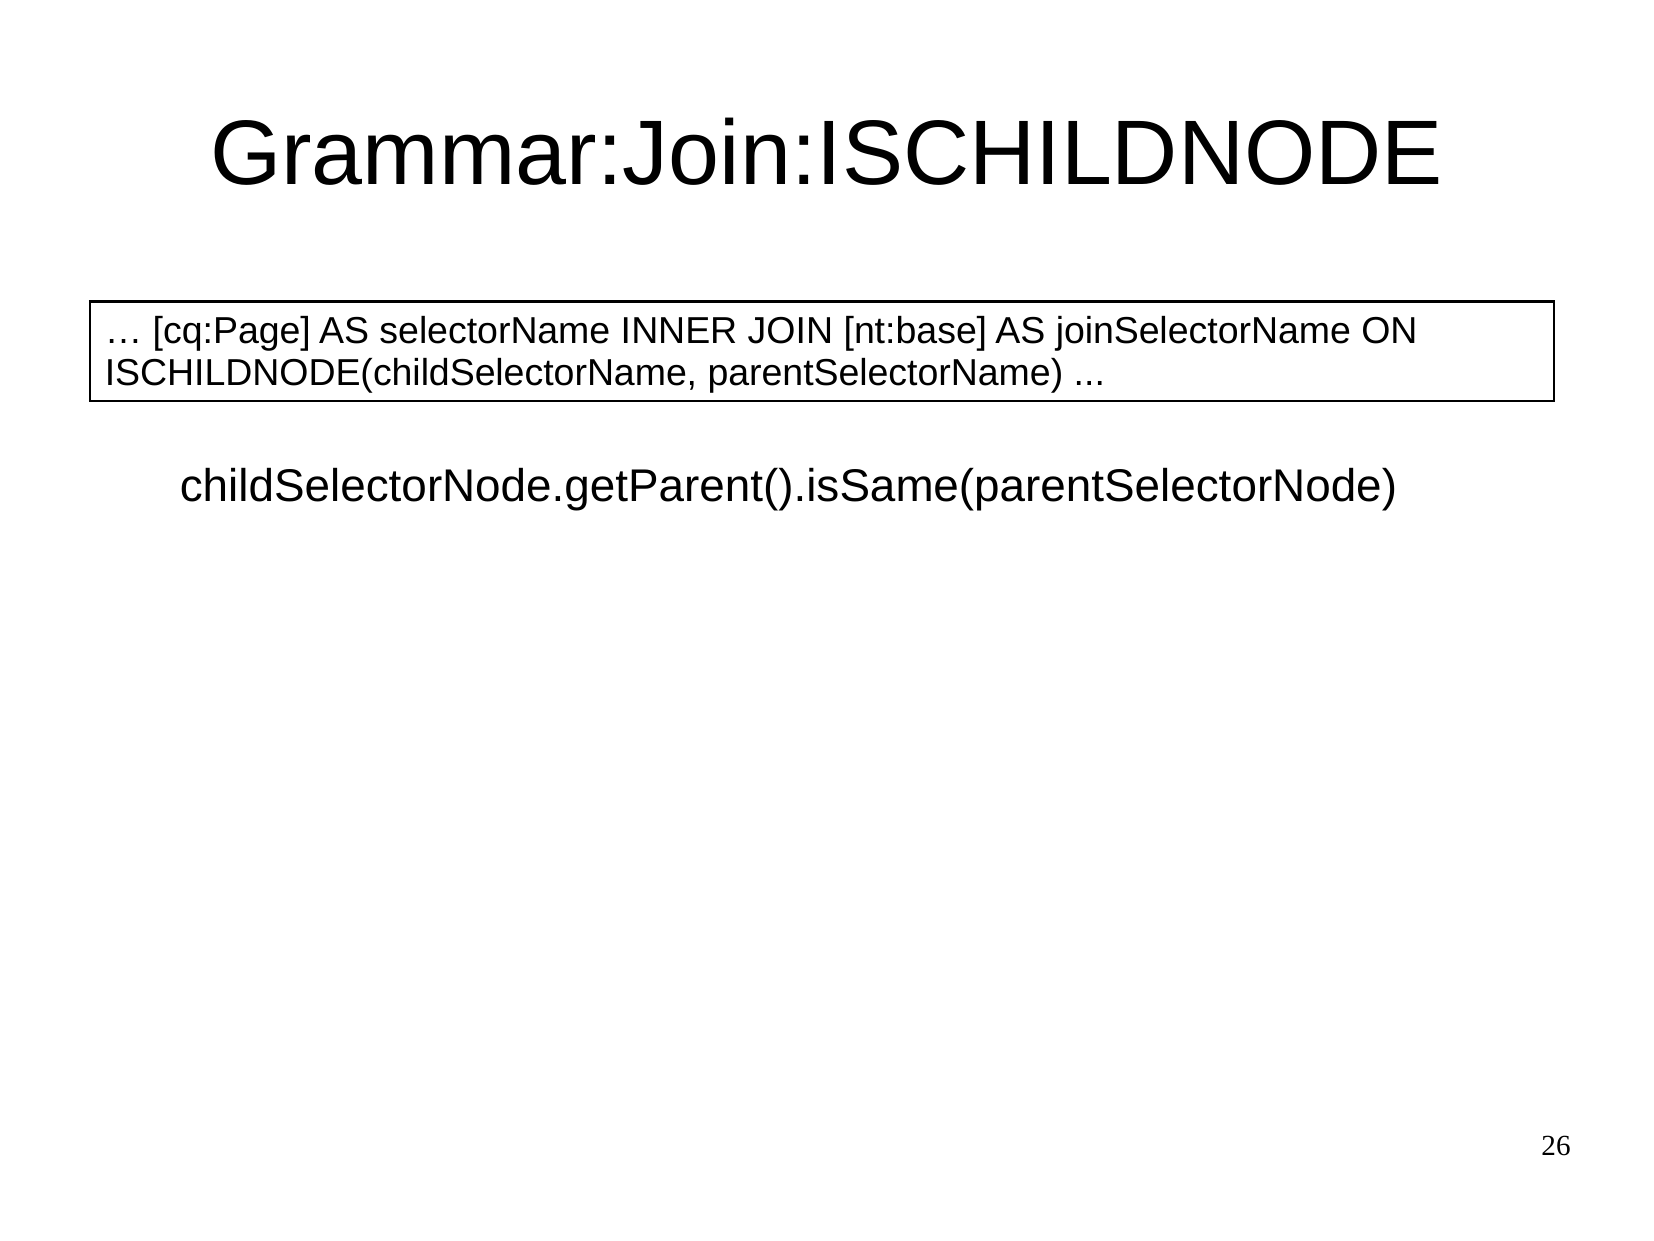

# Grammar:Join:ISCHILDNODE
| … [cq:Page] AS selectorName INNER JOIN [nt:base] AS joinSelectorName ON ISCHILDNODE(childSelectorName, parentSelectorName) ... |
| --- |
childSelectorNode.getParent().isSame(parentSelectorNode)
26